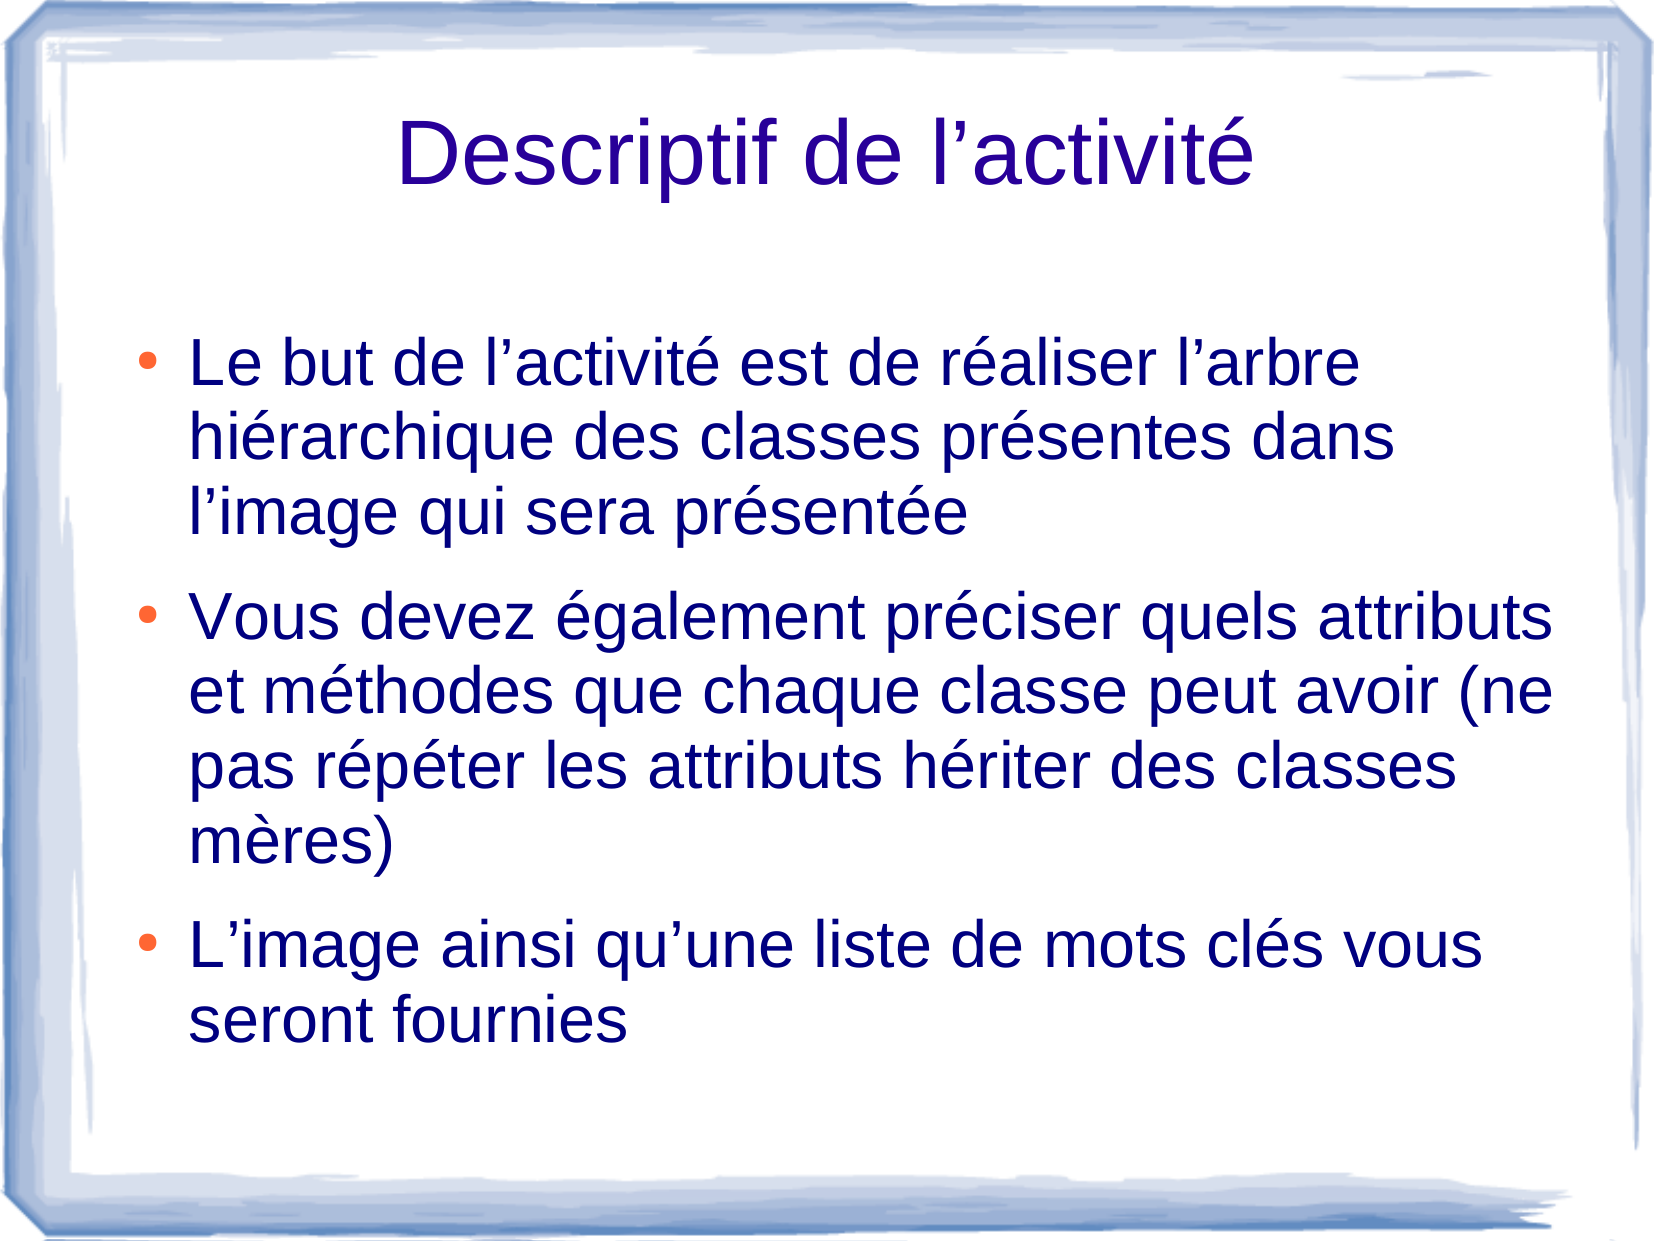

# Descriptif de l’activité
Le but de l’activité est de réaliser l’arbre hiérarchique des classes présentes dans l’image qui sera présentée
Vous devez également préciser quels attributs et méthodes que chaque classe peut avoir (ne pas répéter les attributs hériter des classes mères)
L’image ainsi qu’une liste de mots clés vous seront fournies